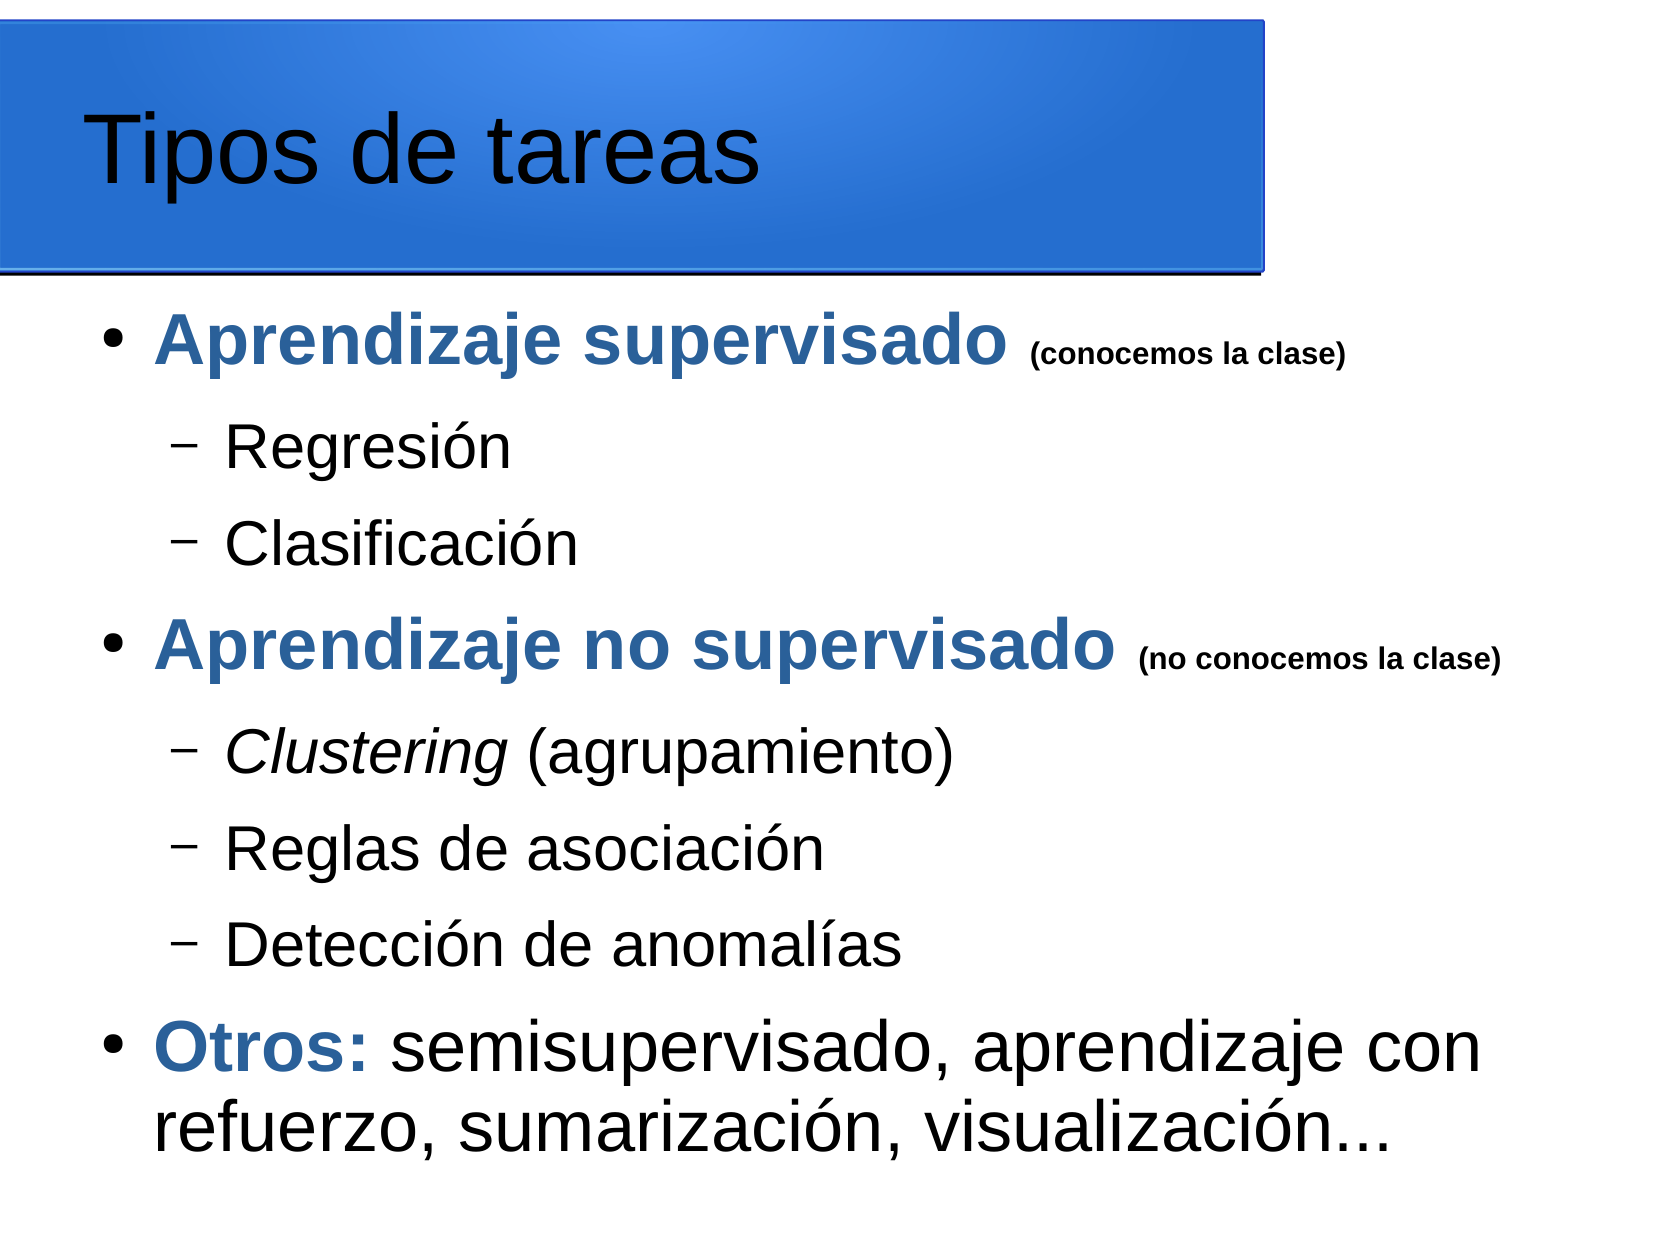

# Tipos de tareas
Aprendizaje supervisado (conocemos la clase)
Regresión
Clasificación
Aprendizaje no supervisado (no conocemos la clase)
Clustering (agrupamiento)
Reglas de asociación
Detección de anomalías
Otros: semisupervisado, aprendizaje con refuerzo, sumarización, visualización...